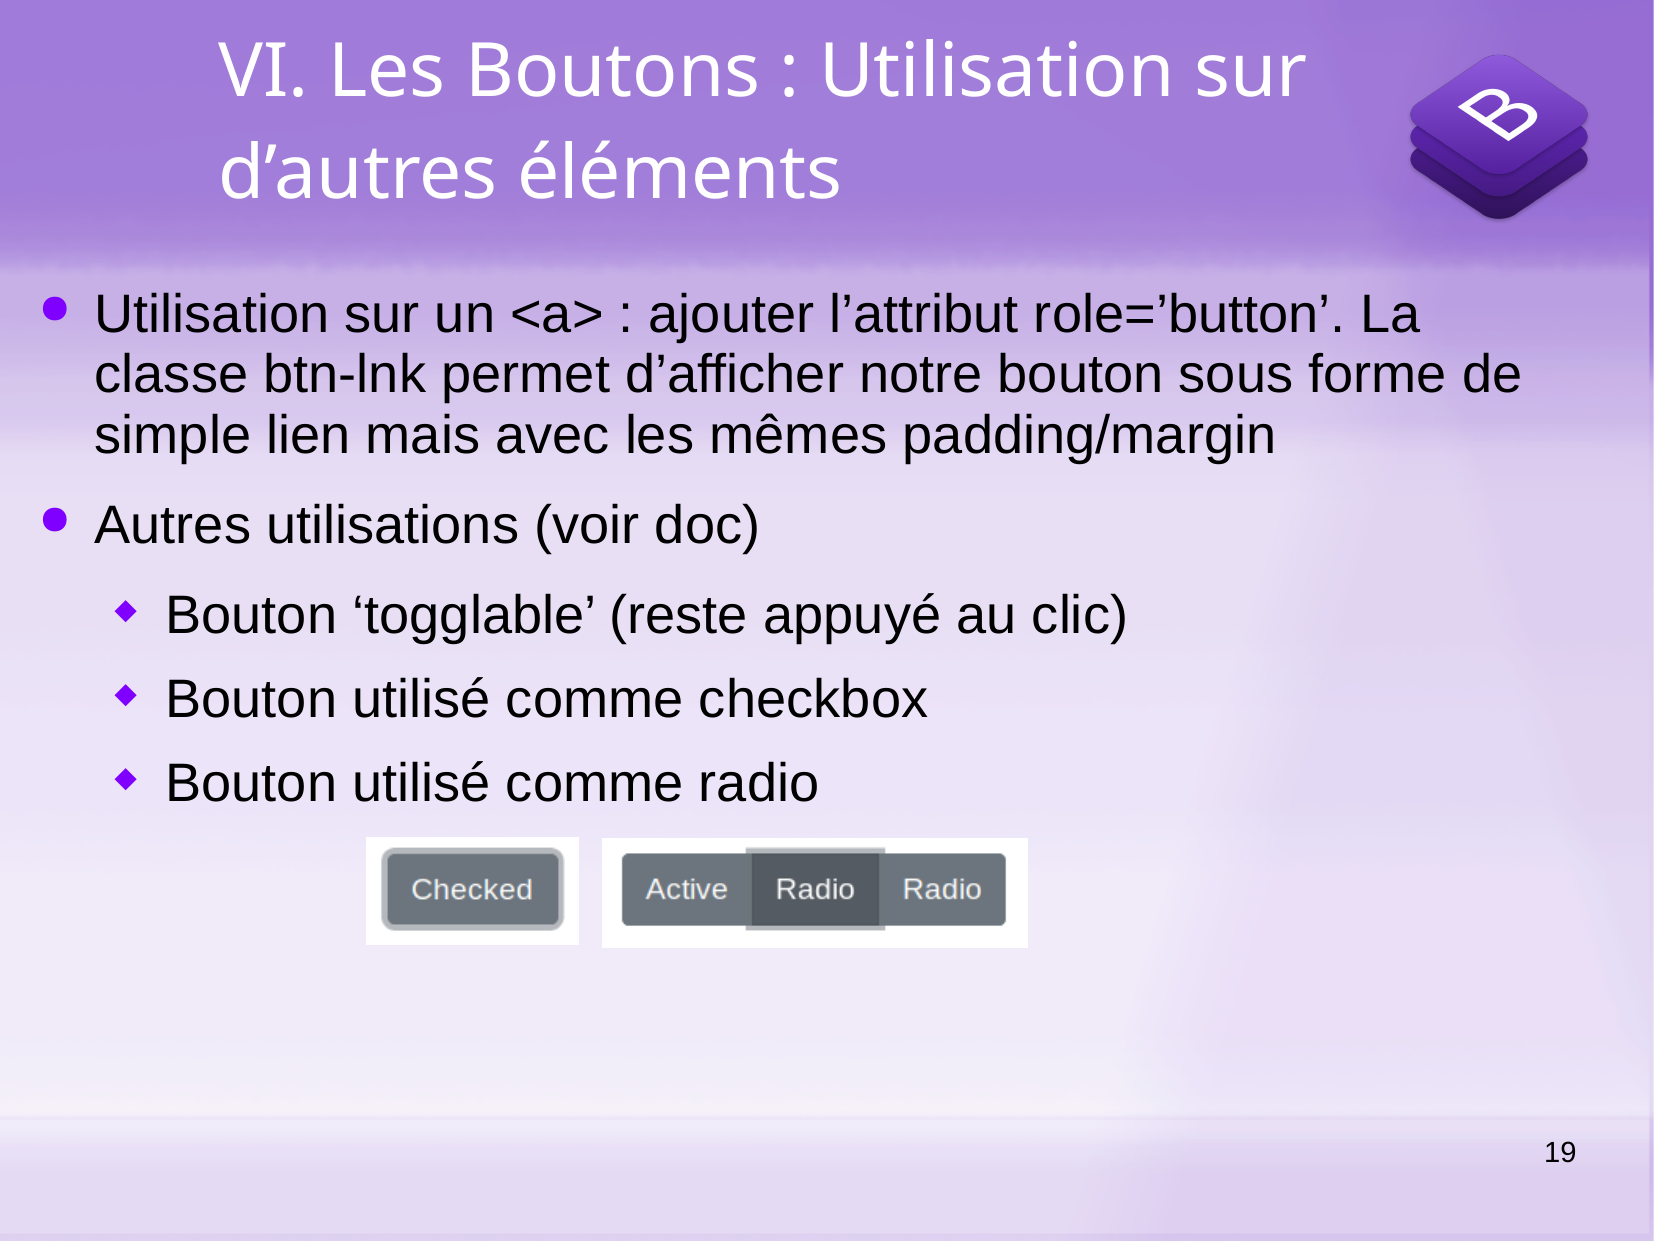

# VI. Les Boutons : Utilisation sur d’autres éléments
Utilisation sur un <a> : ajouter l’attribut role=’button’. La classe btn-lnk permet d’afficher notre bouton sous forme de simple lien mais avec les mêmes padding/margin
Autres utilisations (voir doc)
Bouton ‘togglable’ (reste appuyé au clic)
Bouton utilisé comme checkbox
Bouton utilisé comme radio
19